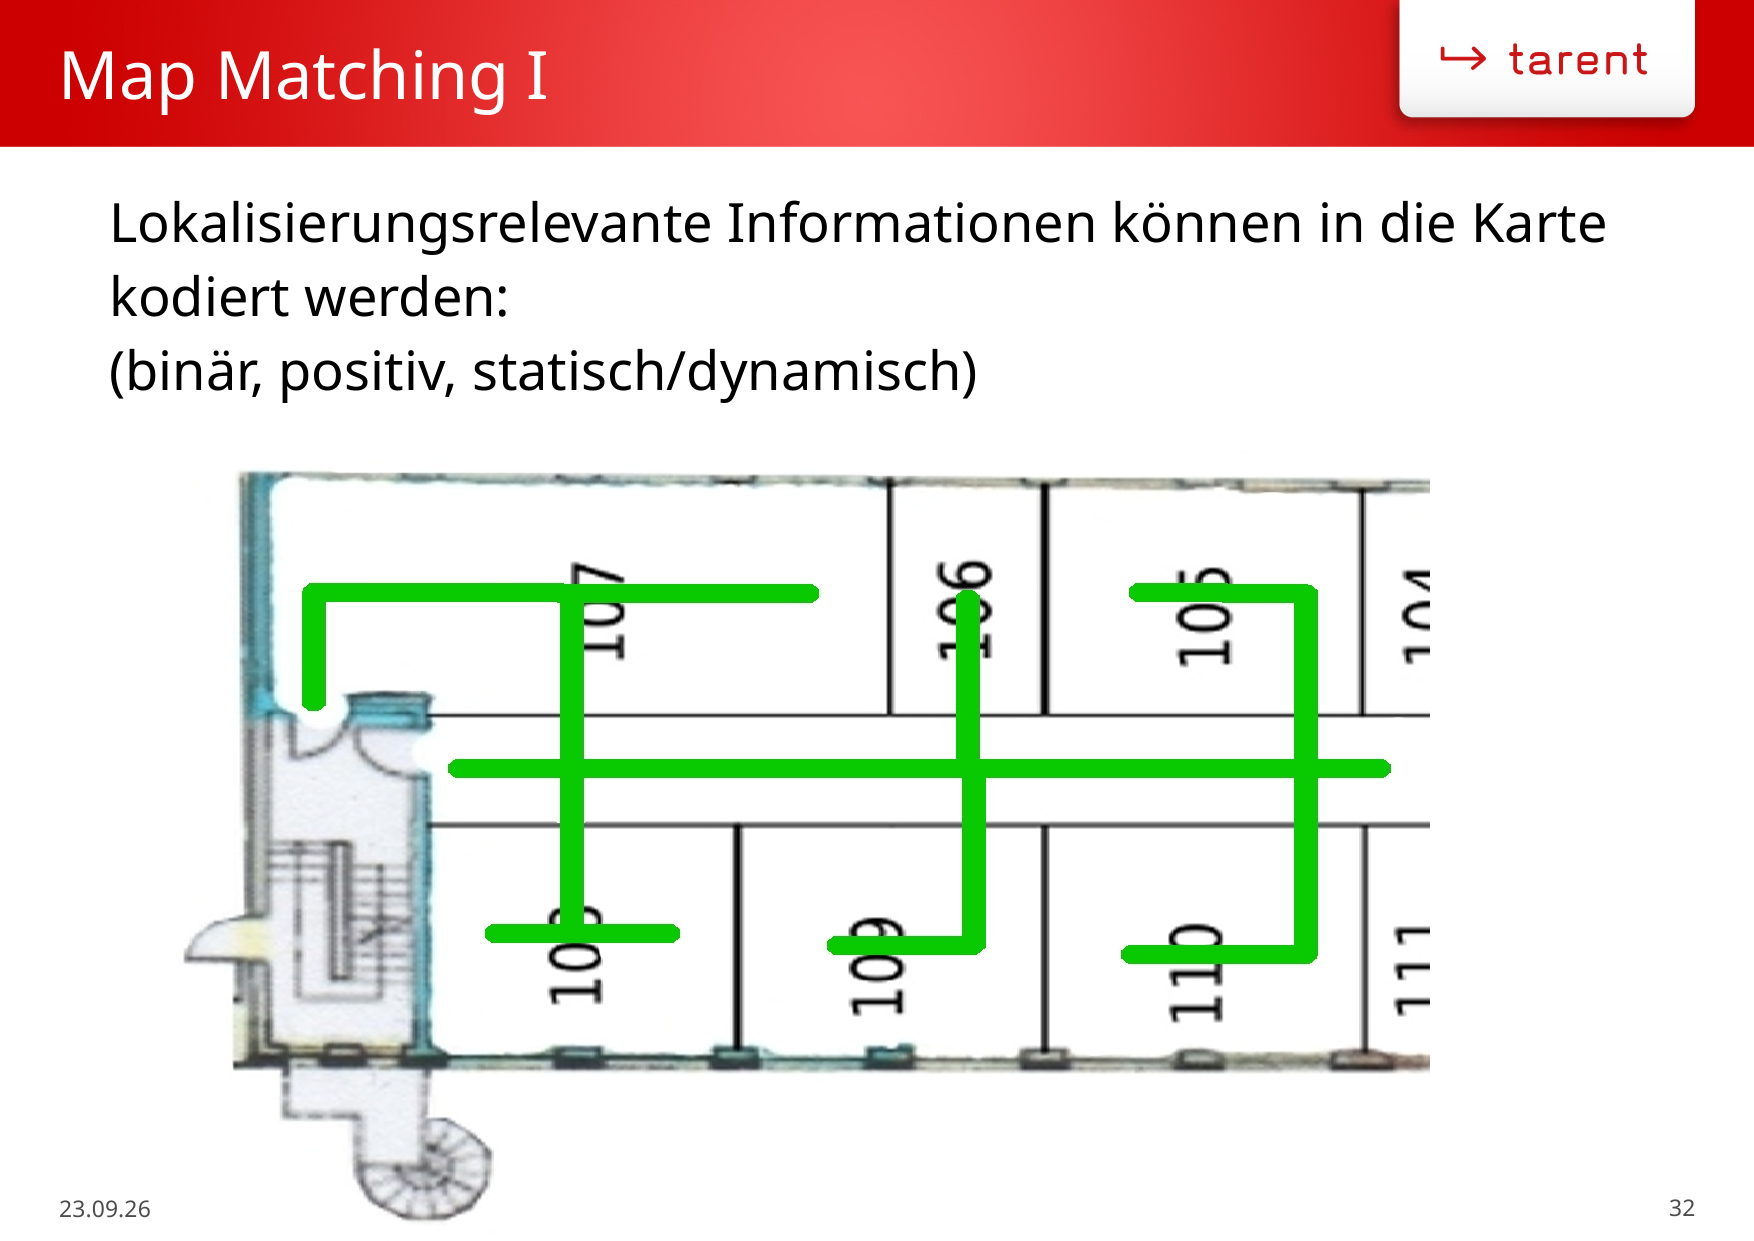

# Map Matching I
Lokalisierungsrelevante Informationen können in die Karte kodiert werden:
(binär, positiv, statisch/dynamisch)